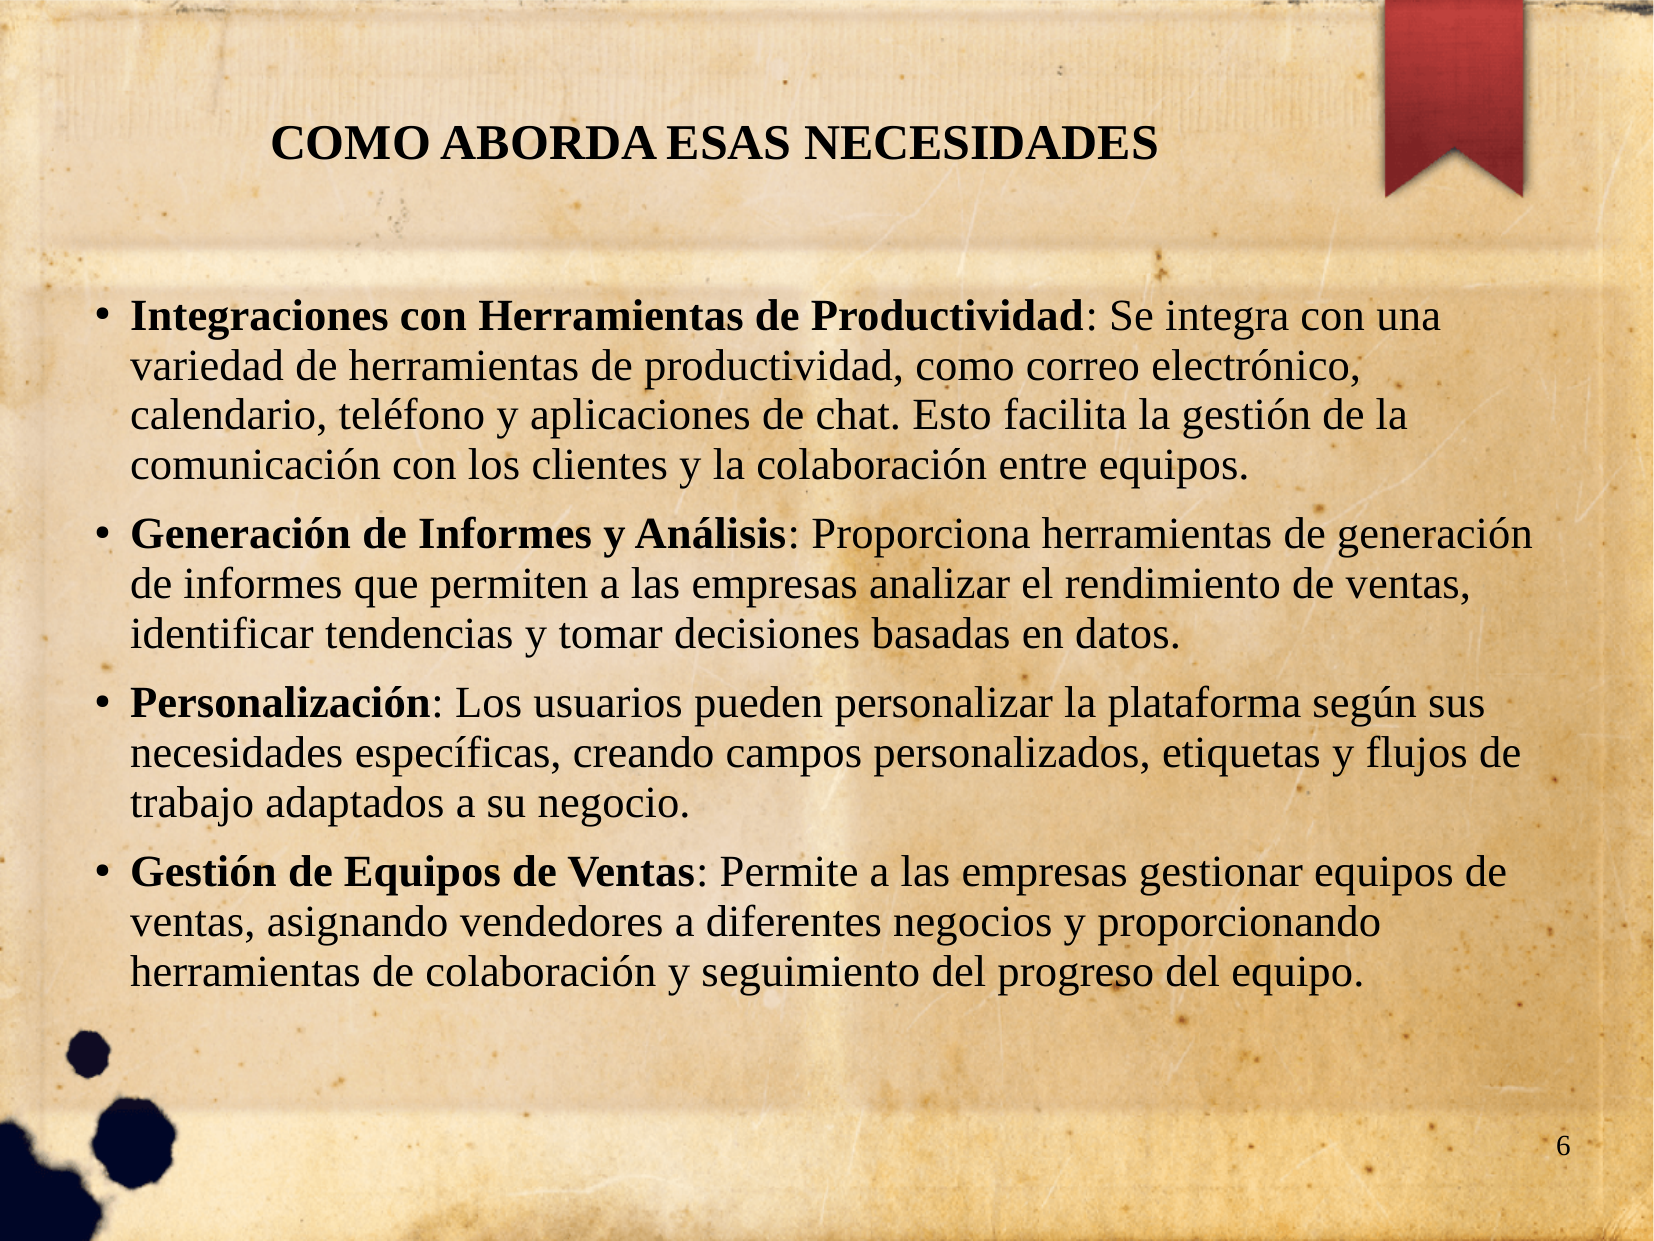

# COMO ABORDA ESAS NECESIDADES
Integraciones con Herramientas de Productividad: Se integra con una variedad de herramientas de productividad, como correo electrónico, calendario, teléfono y aplicaciones de chat. Esto facilita la gestión de la comunicación con los clientes y la colaboración entre equipos.
Generación de Informes y Análisis: Proporciona herramientas de generación de informes que permiten a las empresas analizar el rendimiento de ventas, identificar tendencias y tomar decisiones basadas en datos.
Personalización: Los usuarios pueden personalizar la plataforma según sus necesidades específicas, creando campos personalizados, etiquetas y flujos de trabajo adaptados a su negocio.
Gestión de Equipos de Ventas: Permite a las empresas gestionar equipos de ventas, asignando vendedores a diferentes negocios y proporcionando herramientas de colaboración y seguimiento del progreso del equipo.
6